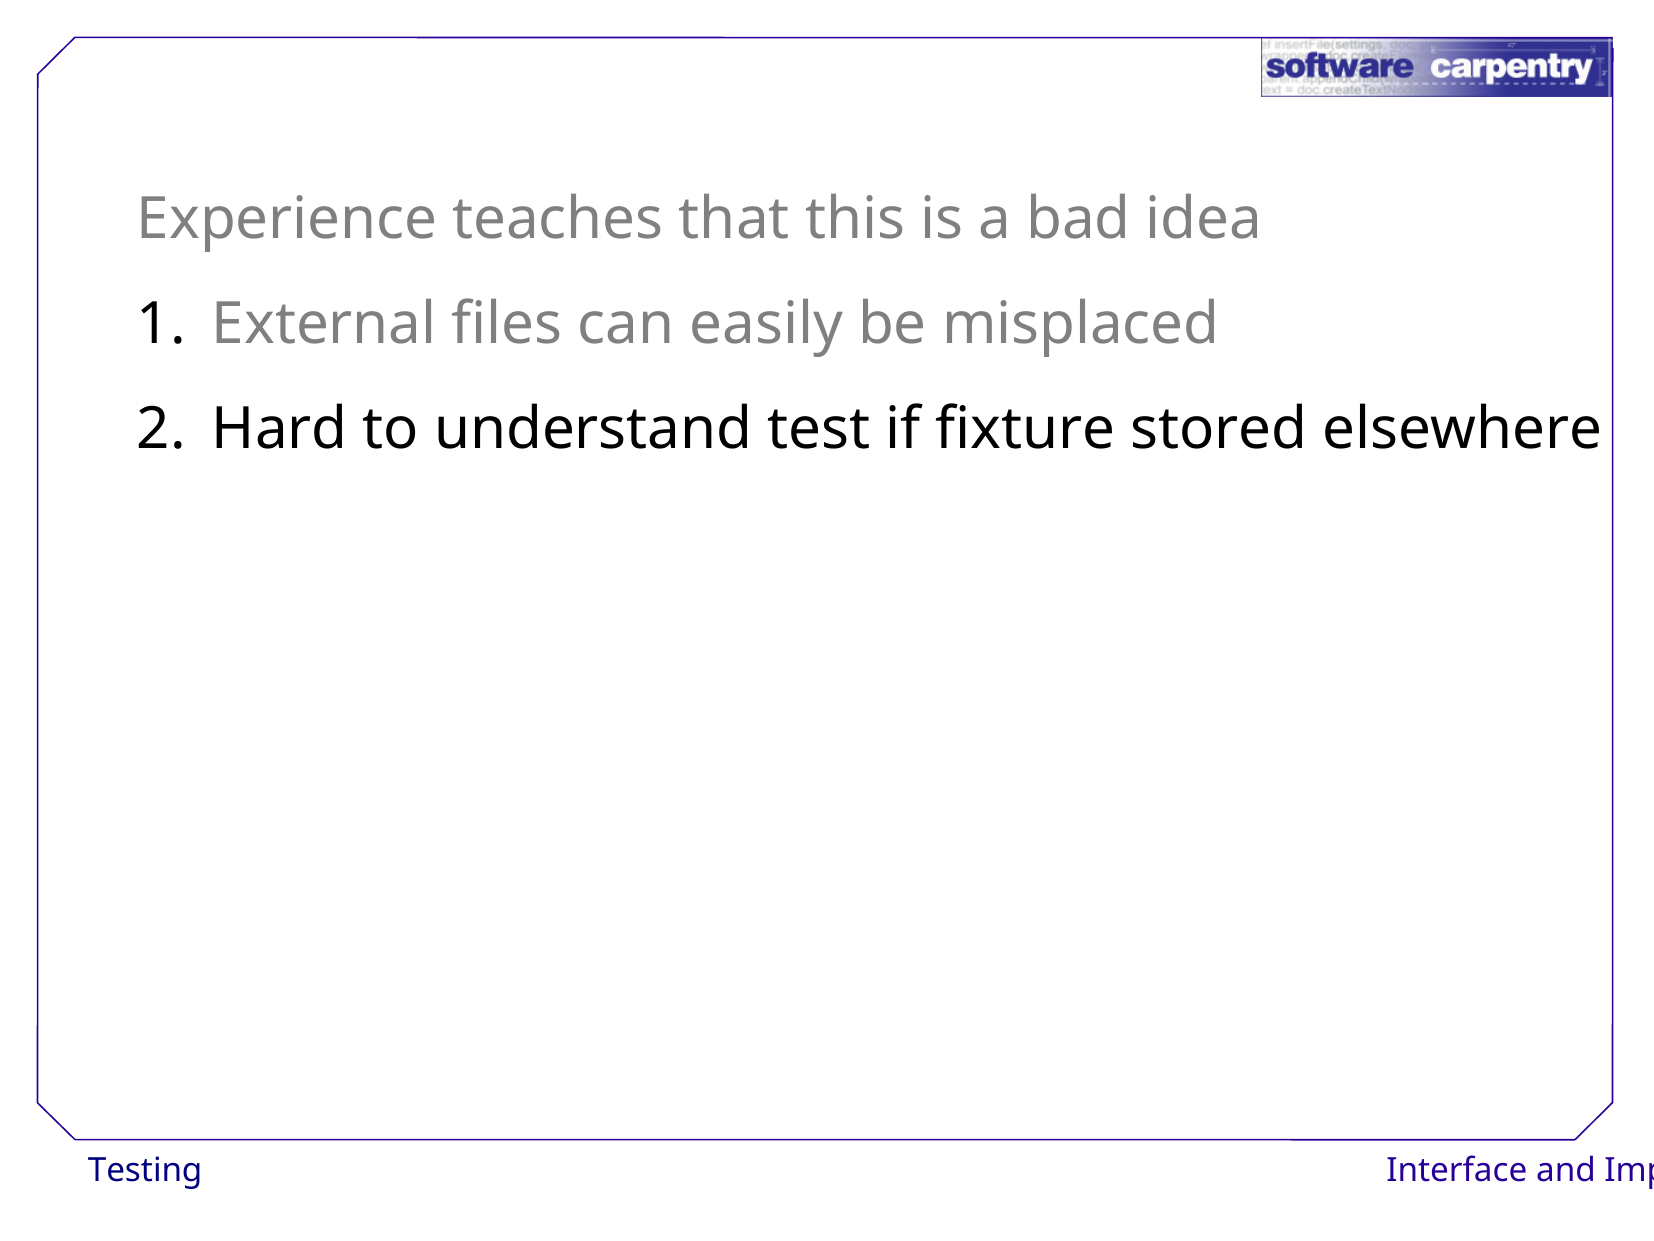

Experience teaches that this is a bad idea
External files can easily be misplaced
Hard to understand test if fixture stored elsewhere